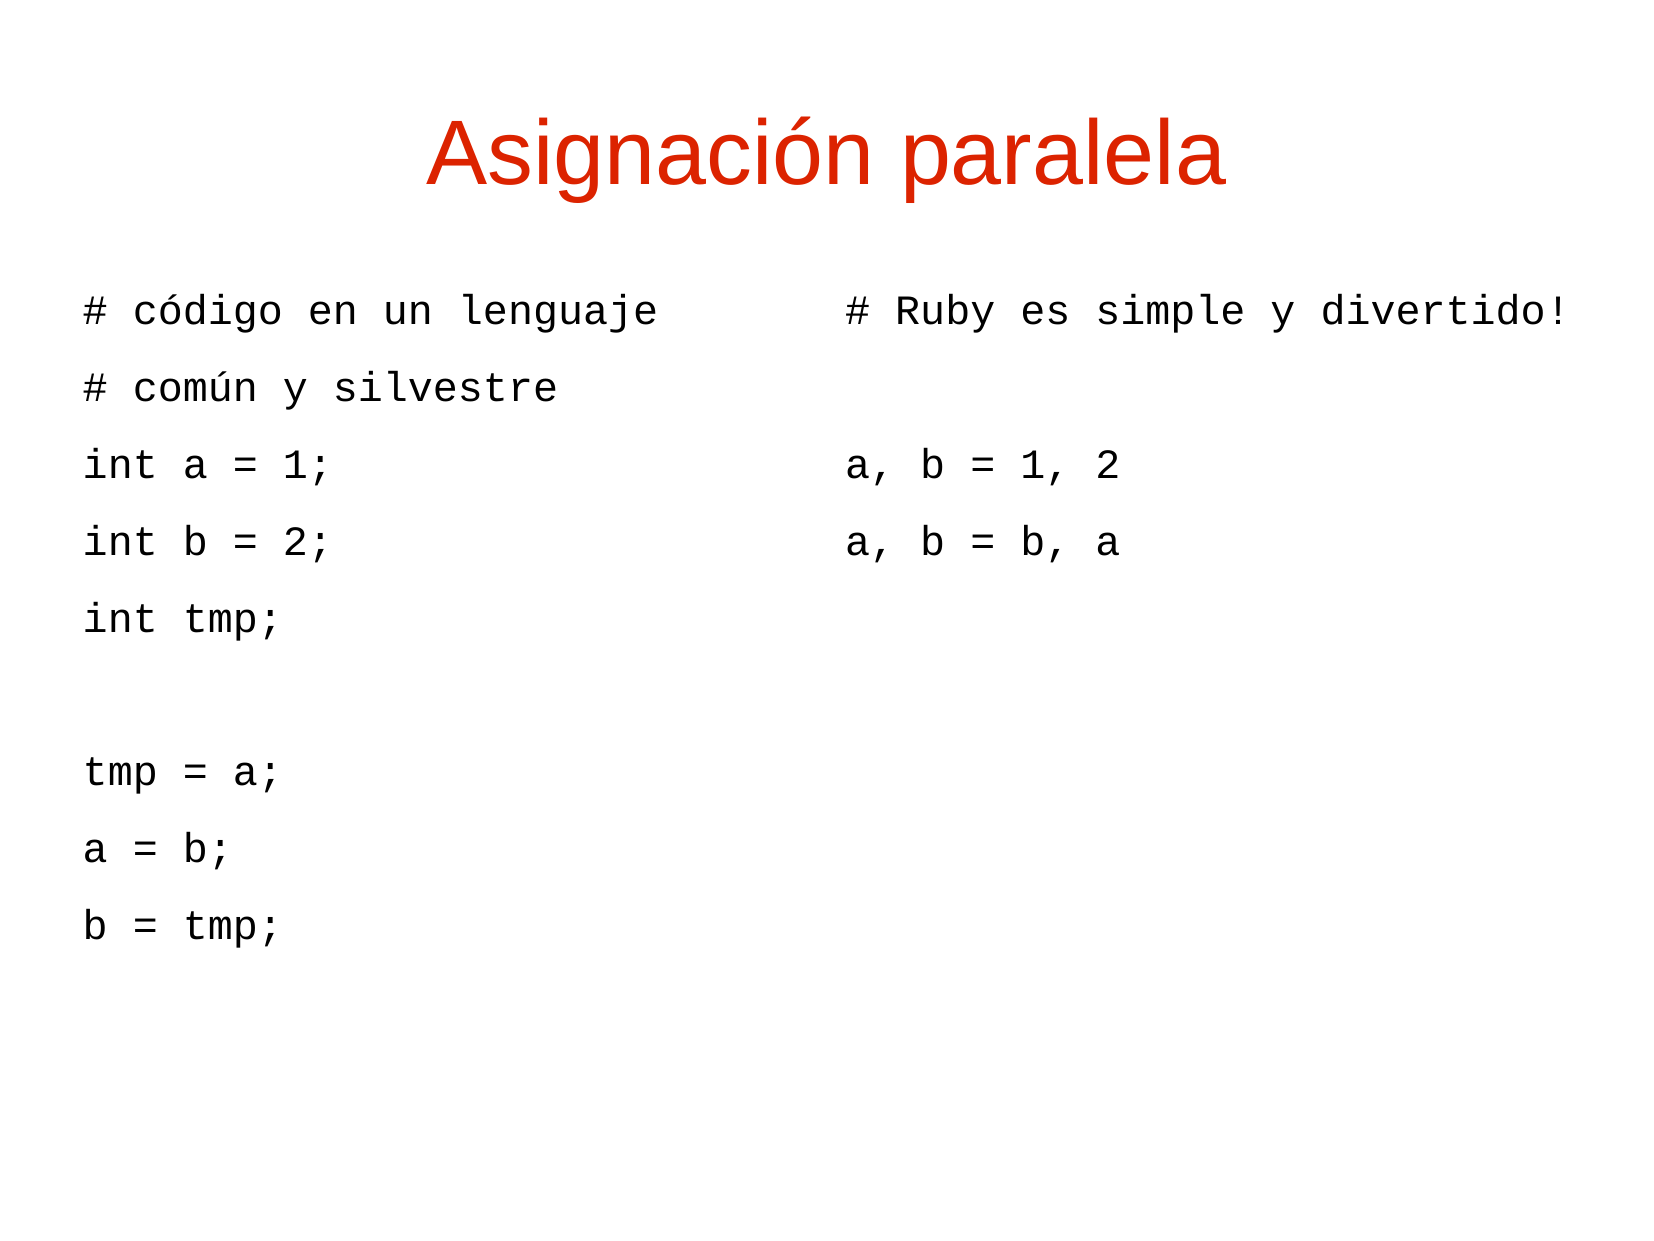

# Asignación paralela
# código en un lenguaje
# común y silvestre
int a = 1;
int b = 2;
int tmp;
tmp = a;
a = b;
b = tmp;
# Ruby es simple y divertido!
a, b = 1, 2
a, b = b, a